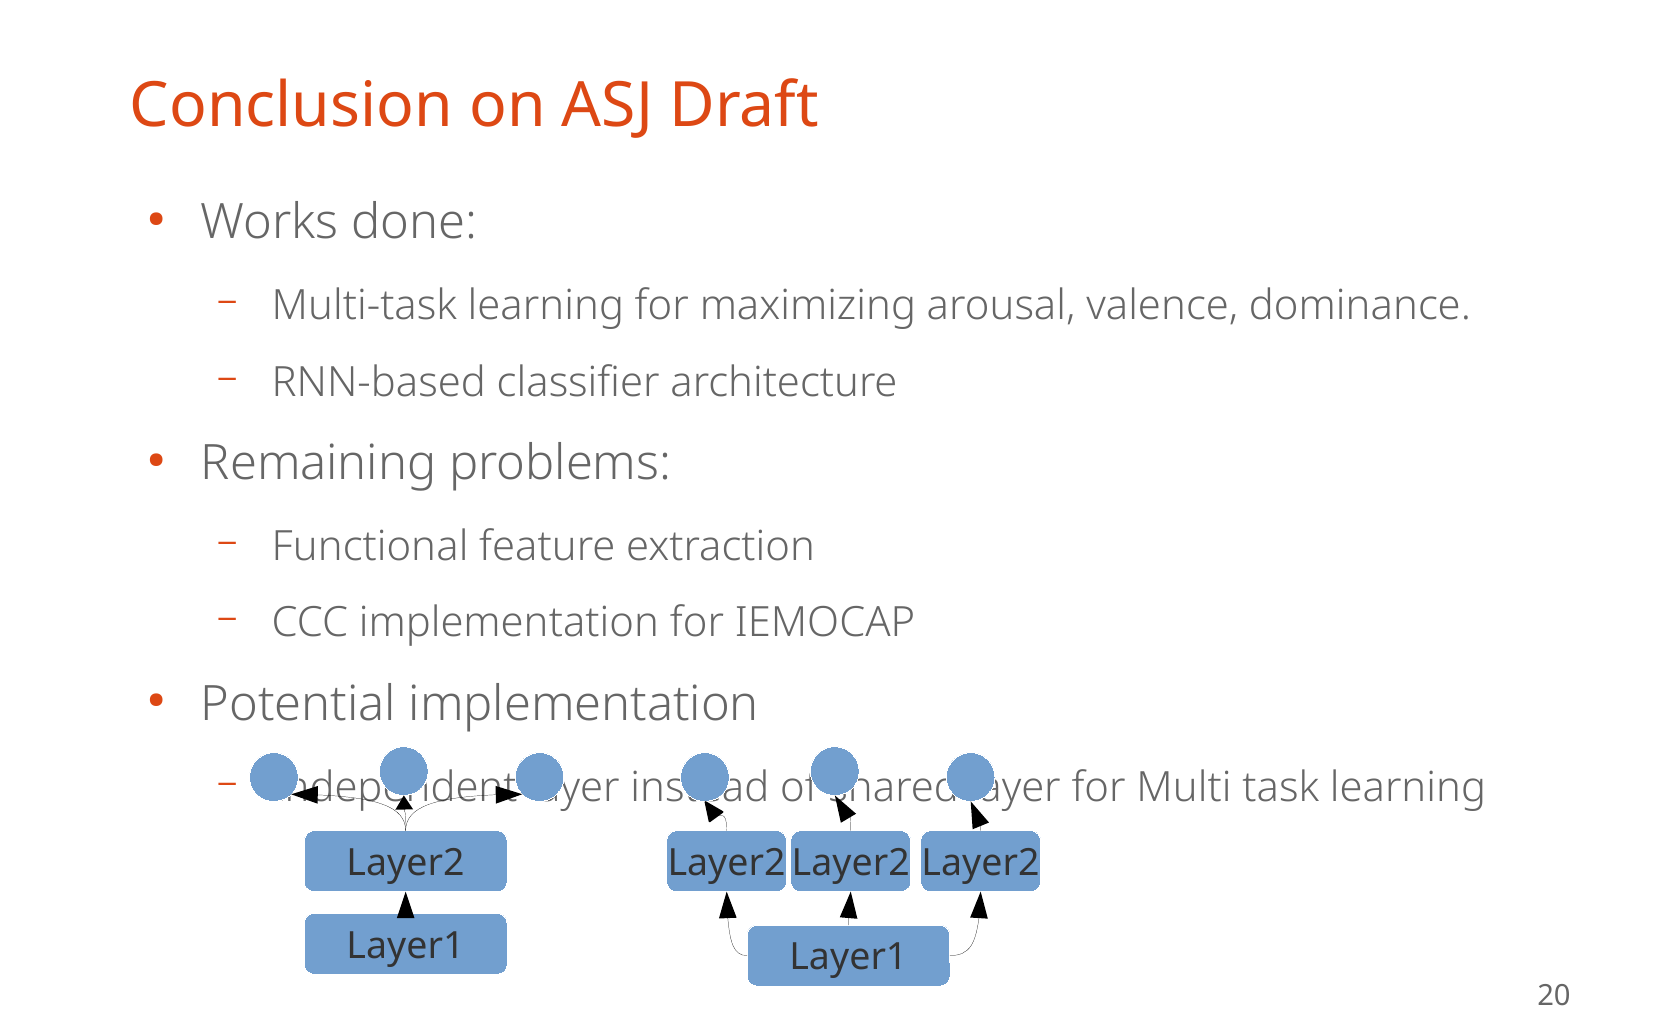

# Conclusion on ASJ Draft
Works done:
Multi-task learning for maximizing arousal, valence, dominance.
RNN-based classifier architecture
Remaining problems:
Functional feature extraction
CCC implementation for IEMOCAP
Potential implementation
Independent layer instead of shared layer for Multi task learning
Layer2
Layer2
Layer2
Layer2
Layer1
Layer1
20